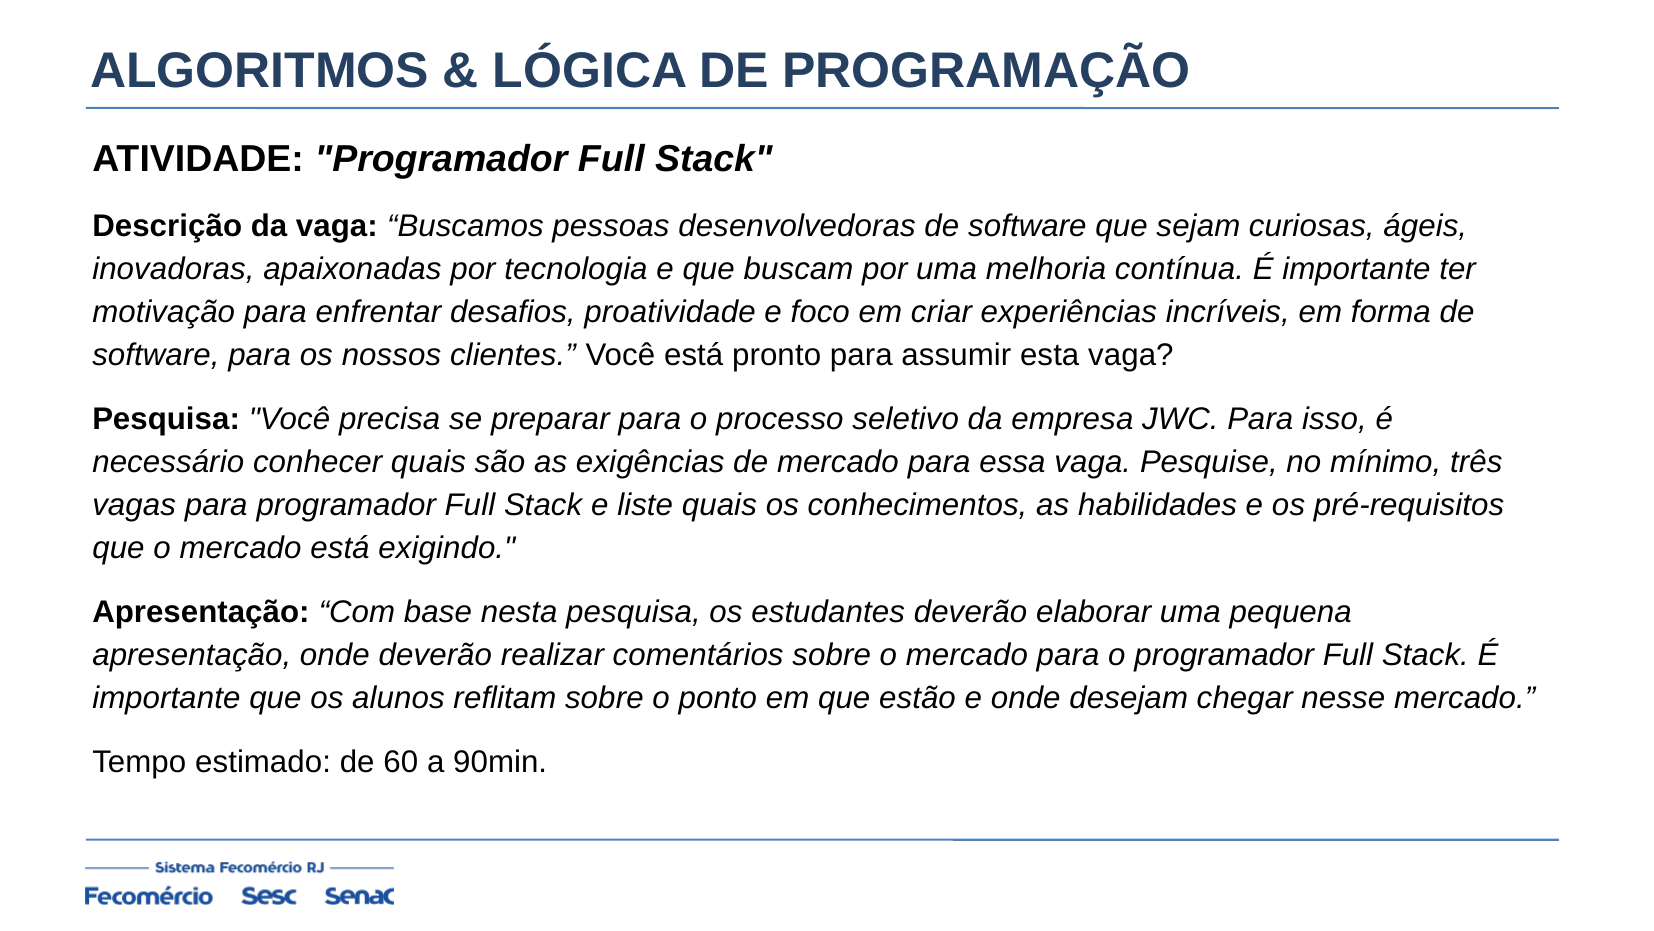

ALGORITMOS & LÓGICA DE PROGRAMAÇÃO
ATIVIDADE: "Programador Full Stack"
Descrição da vaga: “Buscamos pessoas desenvolvedoras de software que sejam curiosas, ágeis, inovadoras, apaixonadas por tecnologia e que buscam por uma melhoria contínua. É importante ter motivação para enfrentar desafios, proatividade e foco em criar experiências incríveis, em forma de software, para os nossos clientes.” Você está pronto para assumir esta vaga?
Pesquisa: "Você precisa se preparar para o processo seletivo da empresa JWC. Para isso, é necessário conhecer quais são as exigências de mercado para essa vaga. Pesquise, no mínimo, três vagas para programador Full Stack e liste quais os conhecimentos, as habilidades e os pré-requisitos que o mercado está exigindo."
Apresentação: “Com base nesta pesquisa, os estudantes deverão elaborar uma pequena apresentação, onde deverão realizar comentários sobre o mercado para o programador Full Stack. É importante que os alunos reflitam sobre o ponto em que estão e onde desejam chegar nesse mercado.”
Tempo estimado: de 60 a 90min.